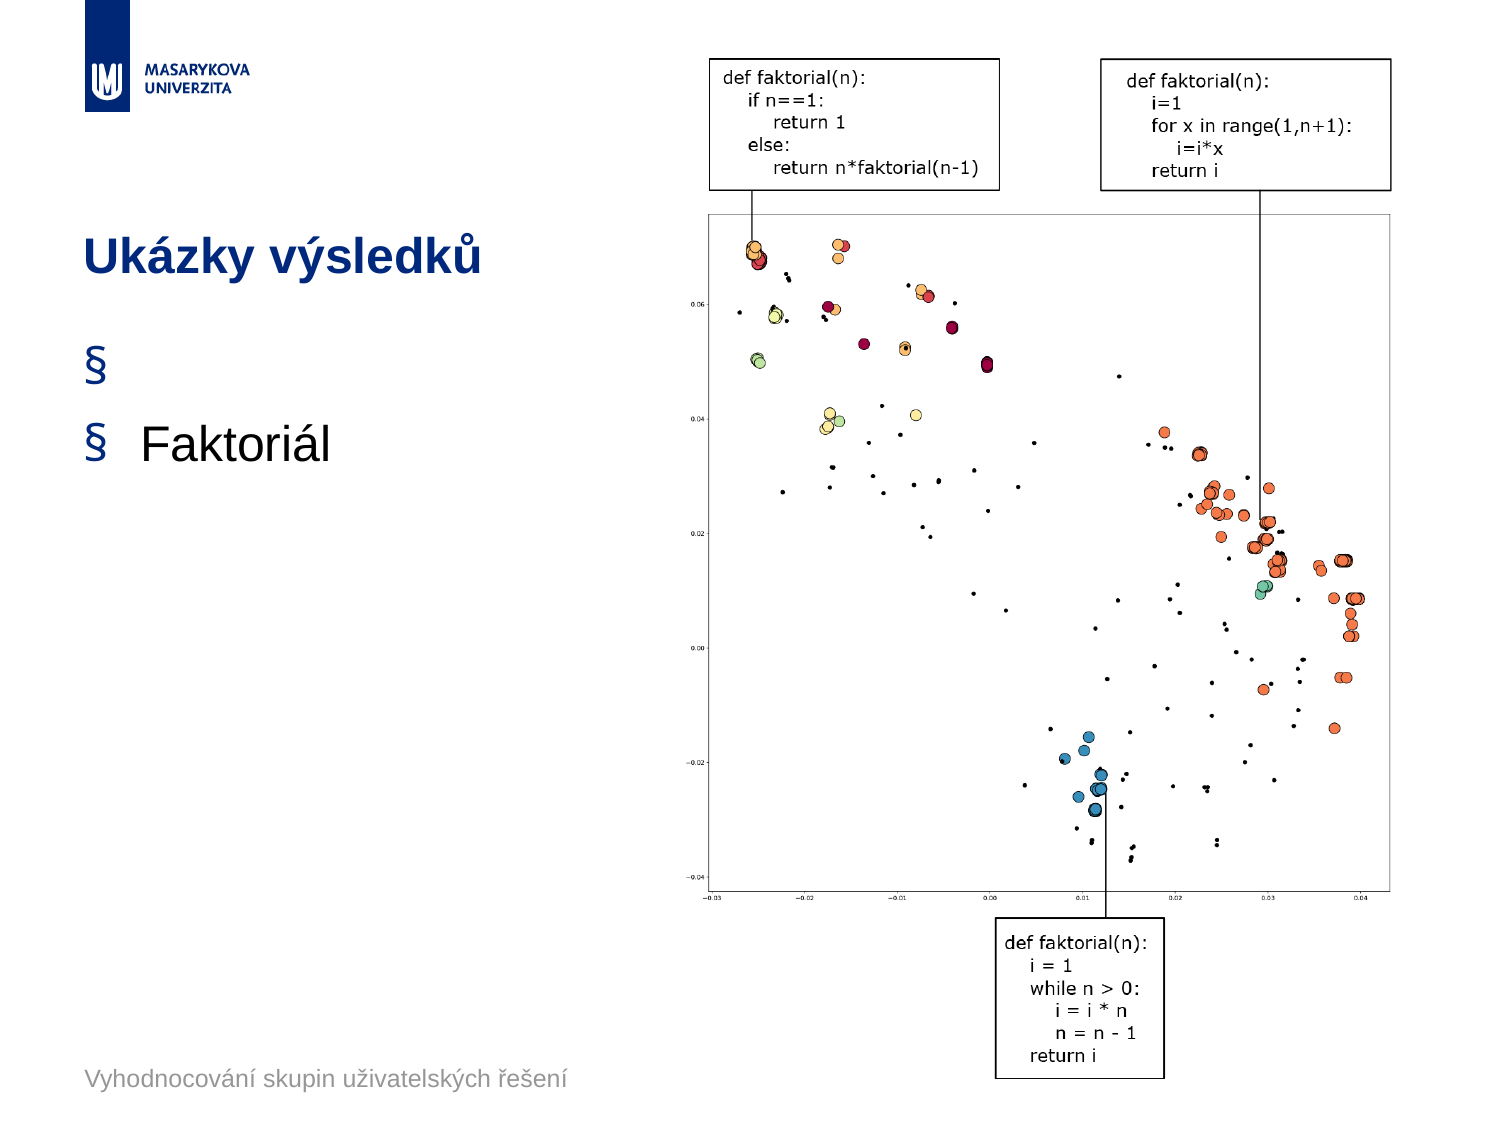

# Ukázky výsledků
Faktoriál
Vyhodnocování skupin uživatelských řešení